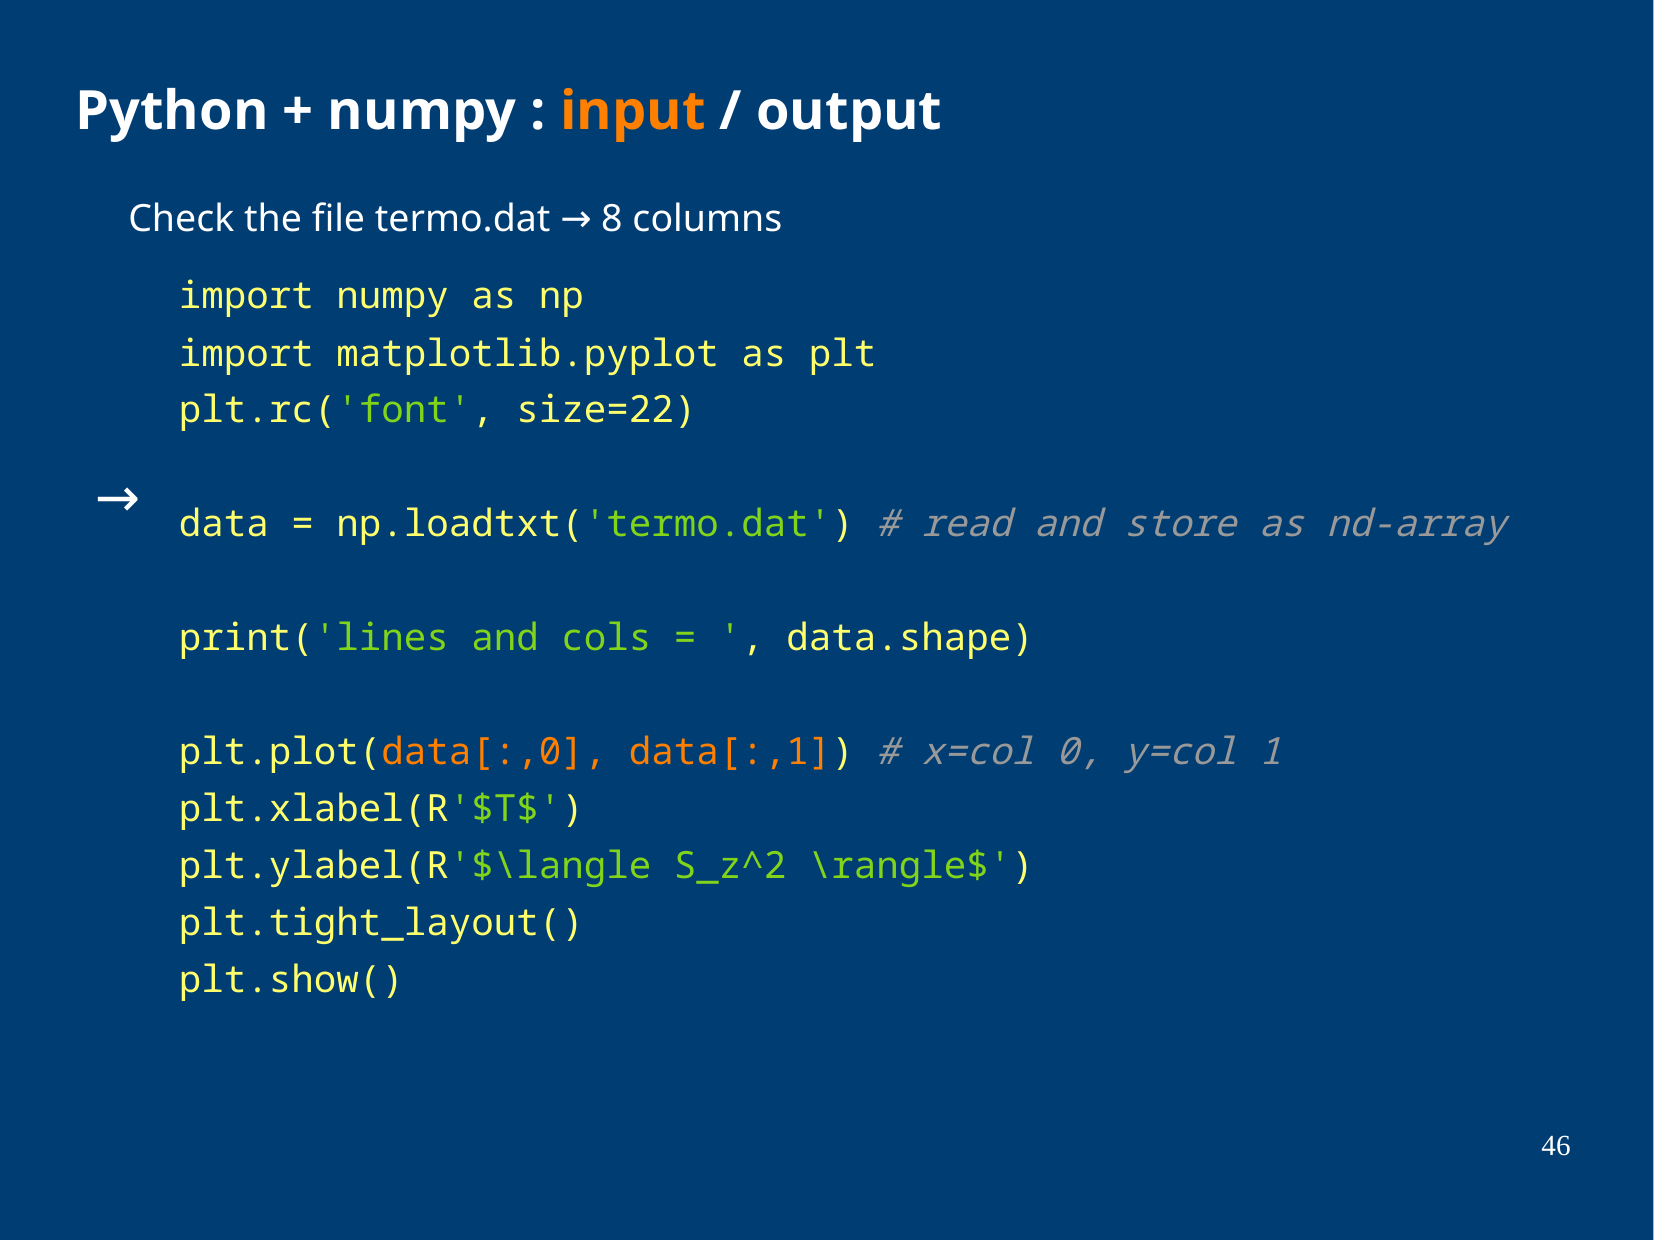

Python + numpy : input / output
Check the file termo.dat → 8 columns
import numpy as np
import matplotlib.pyplot as plt
plt.rc('font', size=22)
data = np.loadtxt('termo.dat') # read and store as nd-array
print('lines and cols = ', data.shape)
plt.plot(data[:,0], data[:,1]) # x=col 0, y=col 1
plt.xlabel(R'$T$')
plt.ylabel(R'$\langle S_z^2 \rangle$')
plt.tight_layout()
plt.show()
→